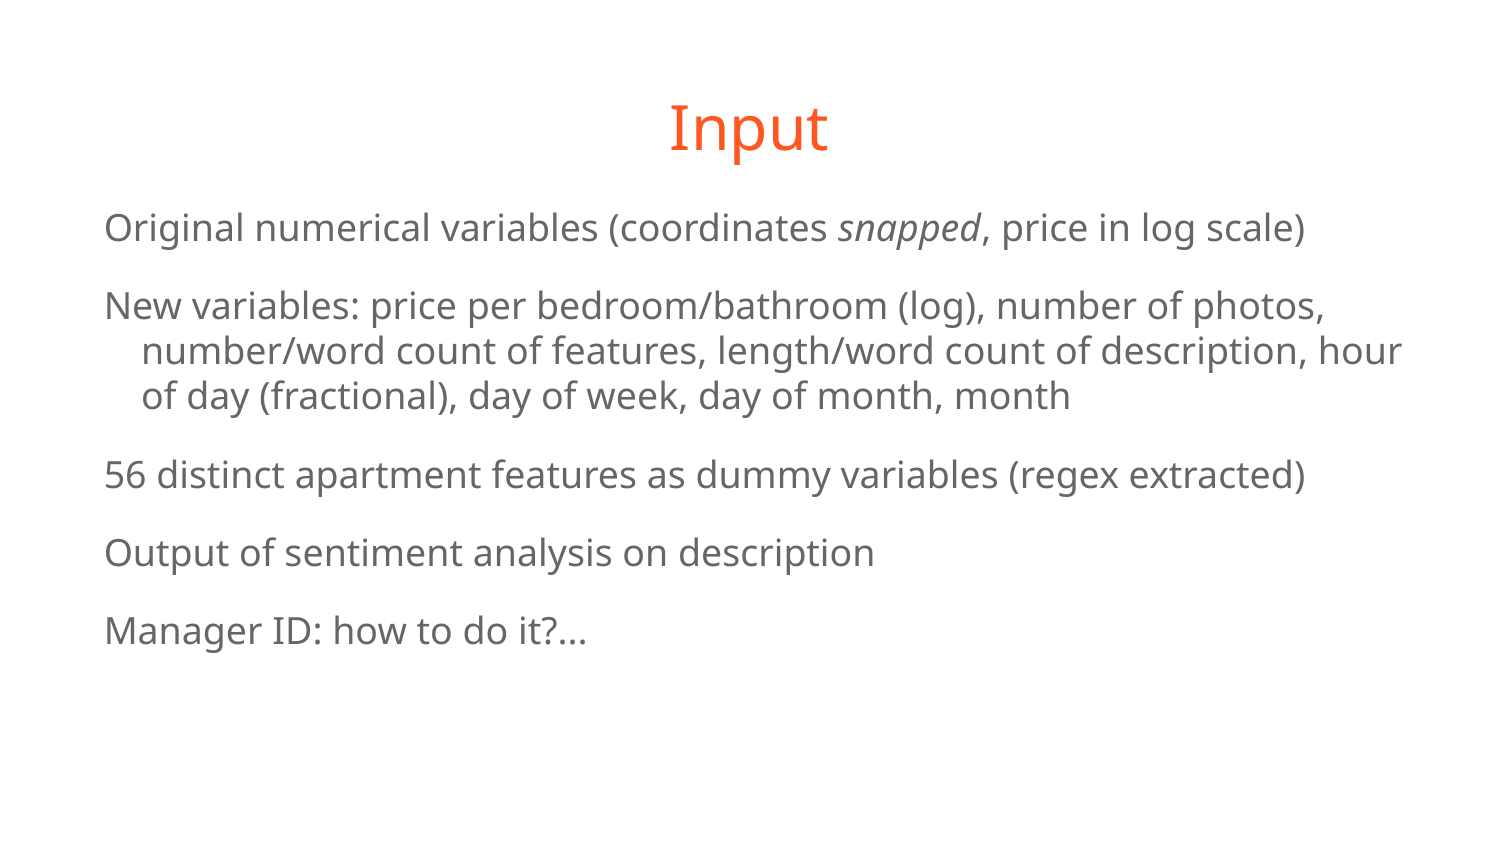

# Input
Original numerical variables (coordinates snapped, price in log scale)
New variables: price per bedroom/bathroom (log), number of photos, number/word count of features, length/word count of description, hour of day (fractional), day of week, day of month, month
56 distinct apartment features as dummy variables (regex extracted)
Output of sentiment analysis on description
Manager ID: how to do it?...